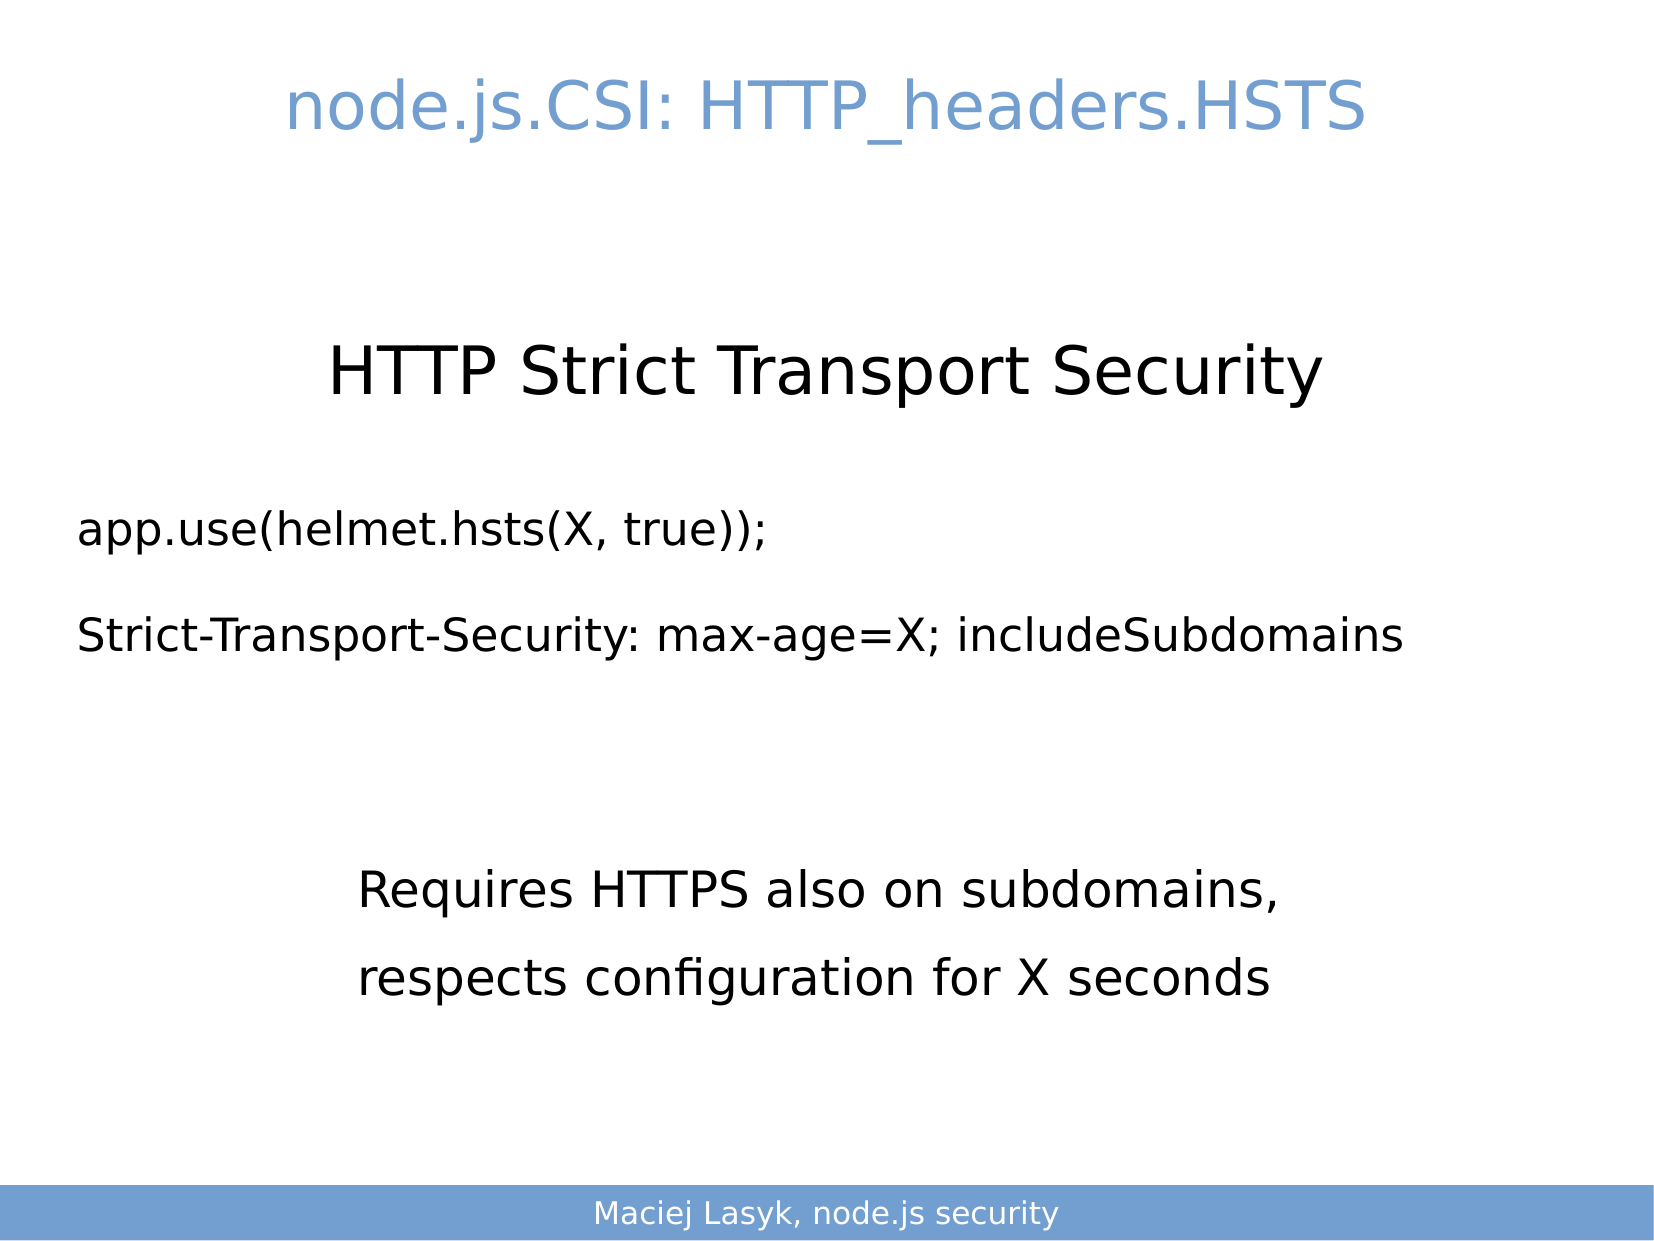

node.js.CSI: HTTP_headers.HSTS
HTTP Strict Transport Security
app.use(helmet.hsts(X, true));
Strict-Transport-Security: max-age=X; includeSubdomains
Requires HTTPS also on subdomains,
respects configuration for X seconds
 3/25
 1/25
Maciej Lasyk, Ganglia & Nagios
Maciej Lasyk, node.js security
Maciej Lasyk, node.js security